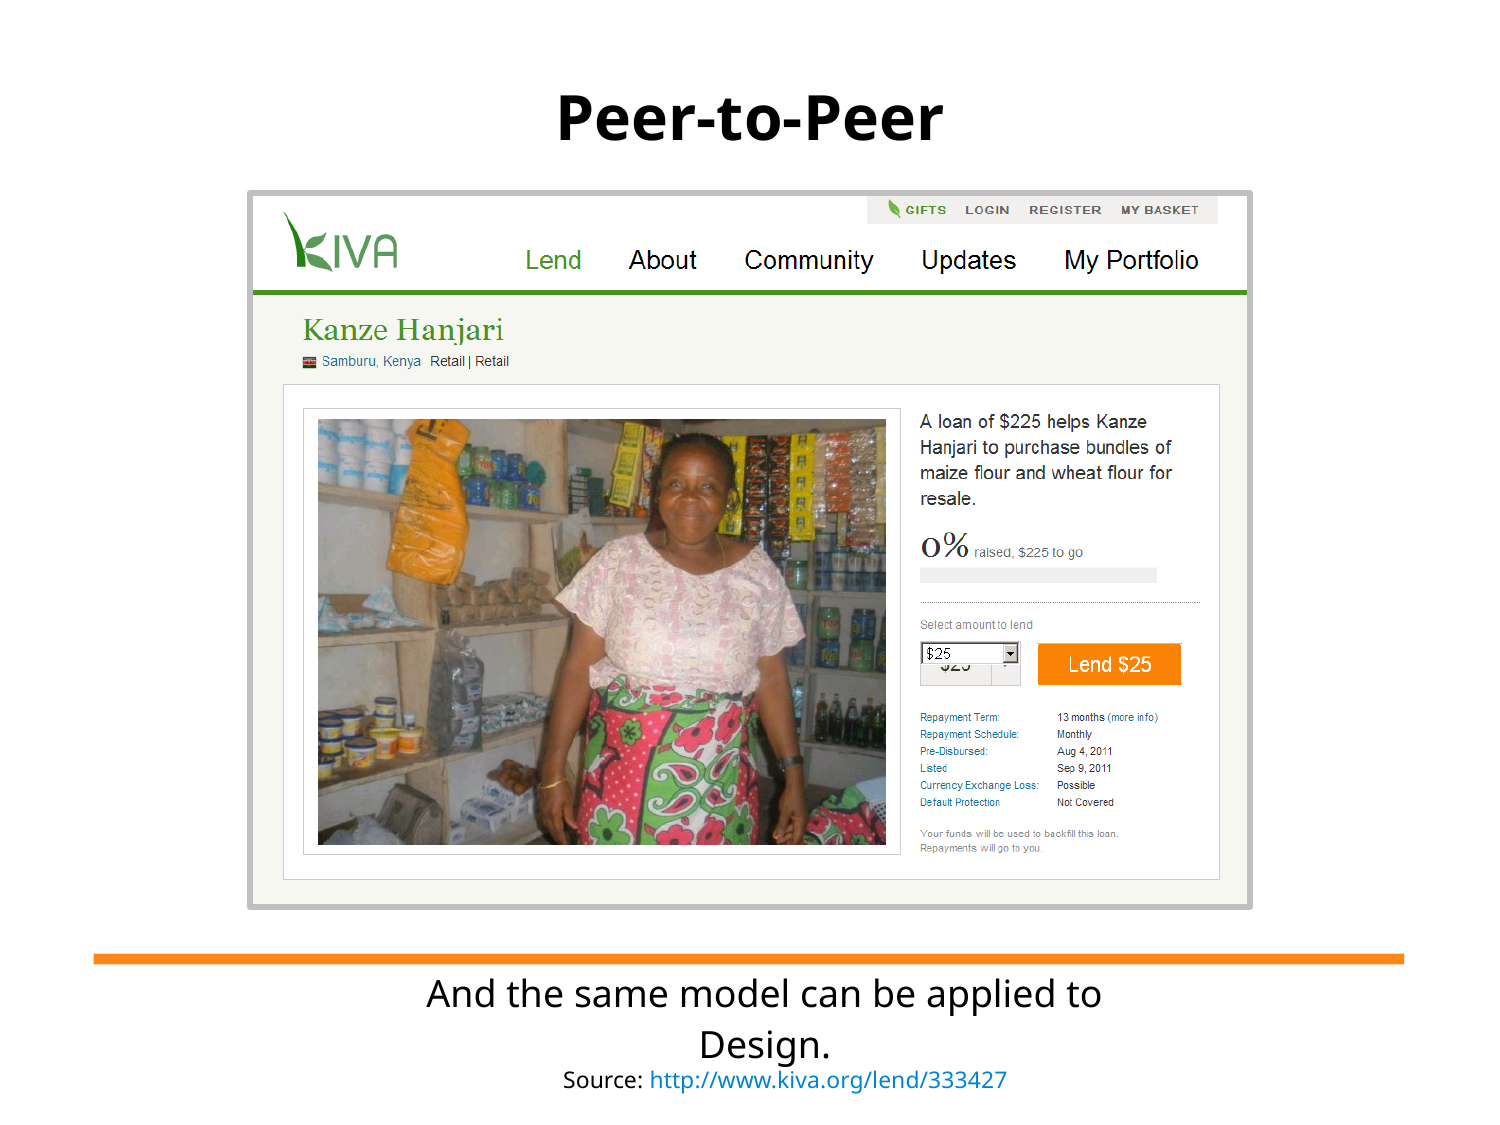

# Peer-to-Peer
And the same model can be applied to Design.
Source: http://www.kiva.org/lend/333427